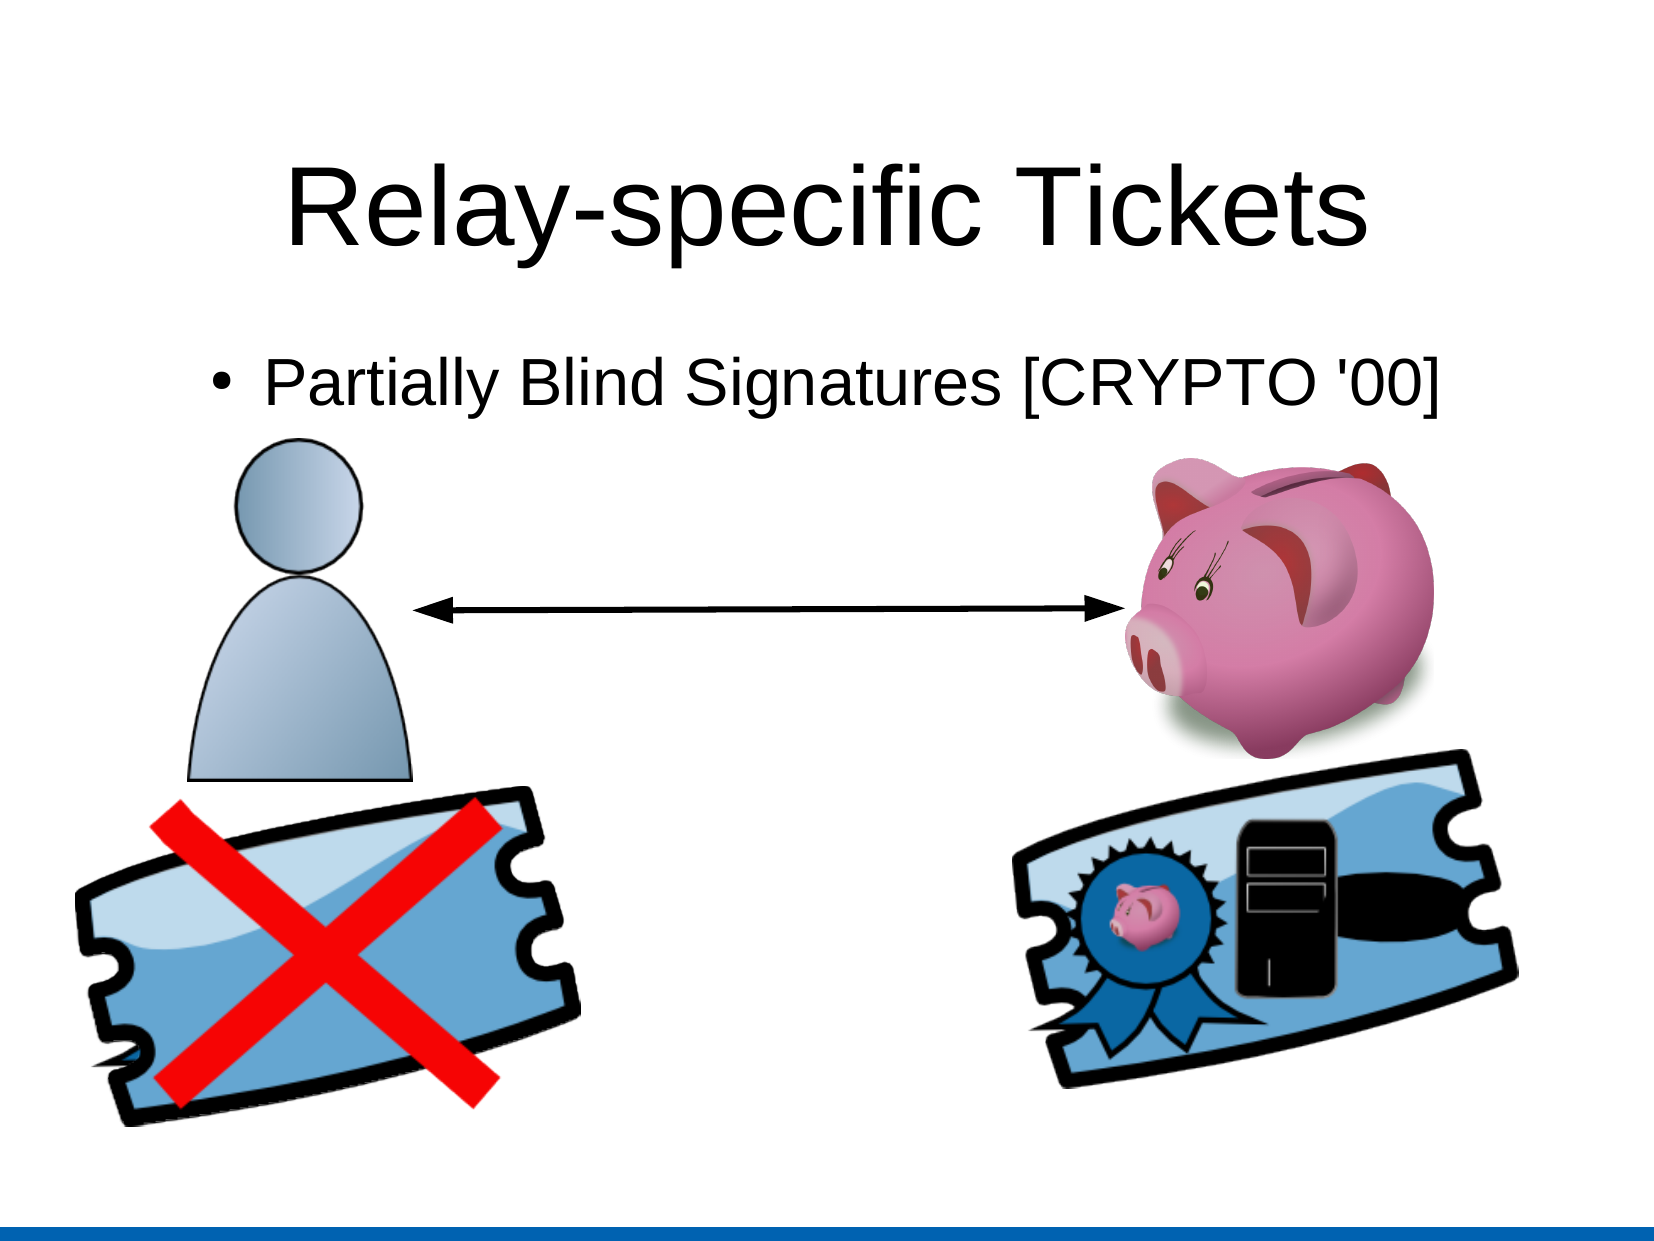

# Relay-specific Tickets
Partially Blind Signatures [CRYPTO '00]